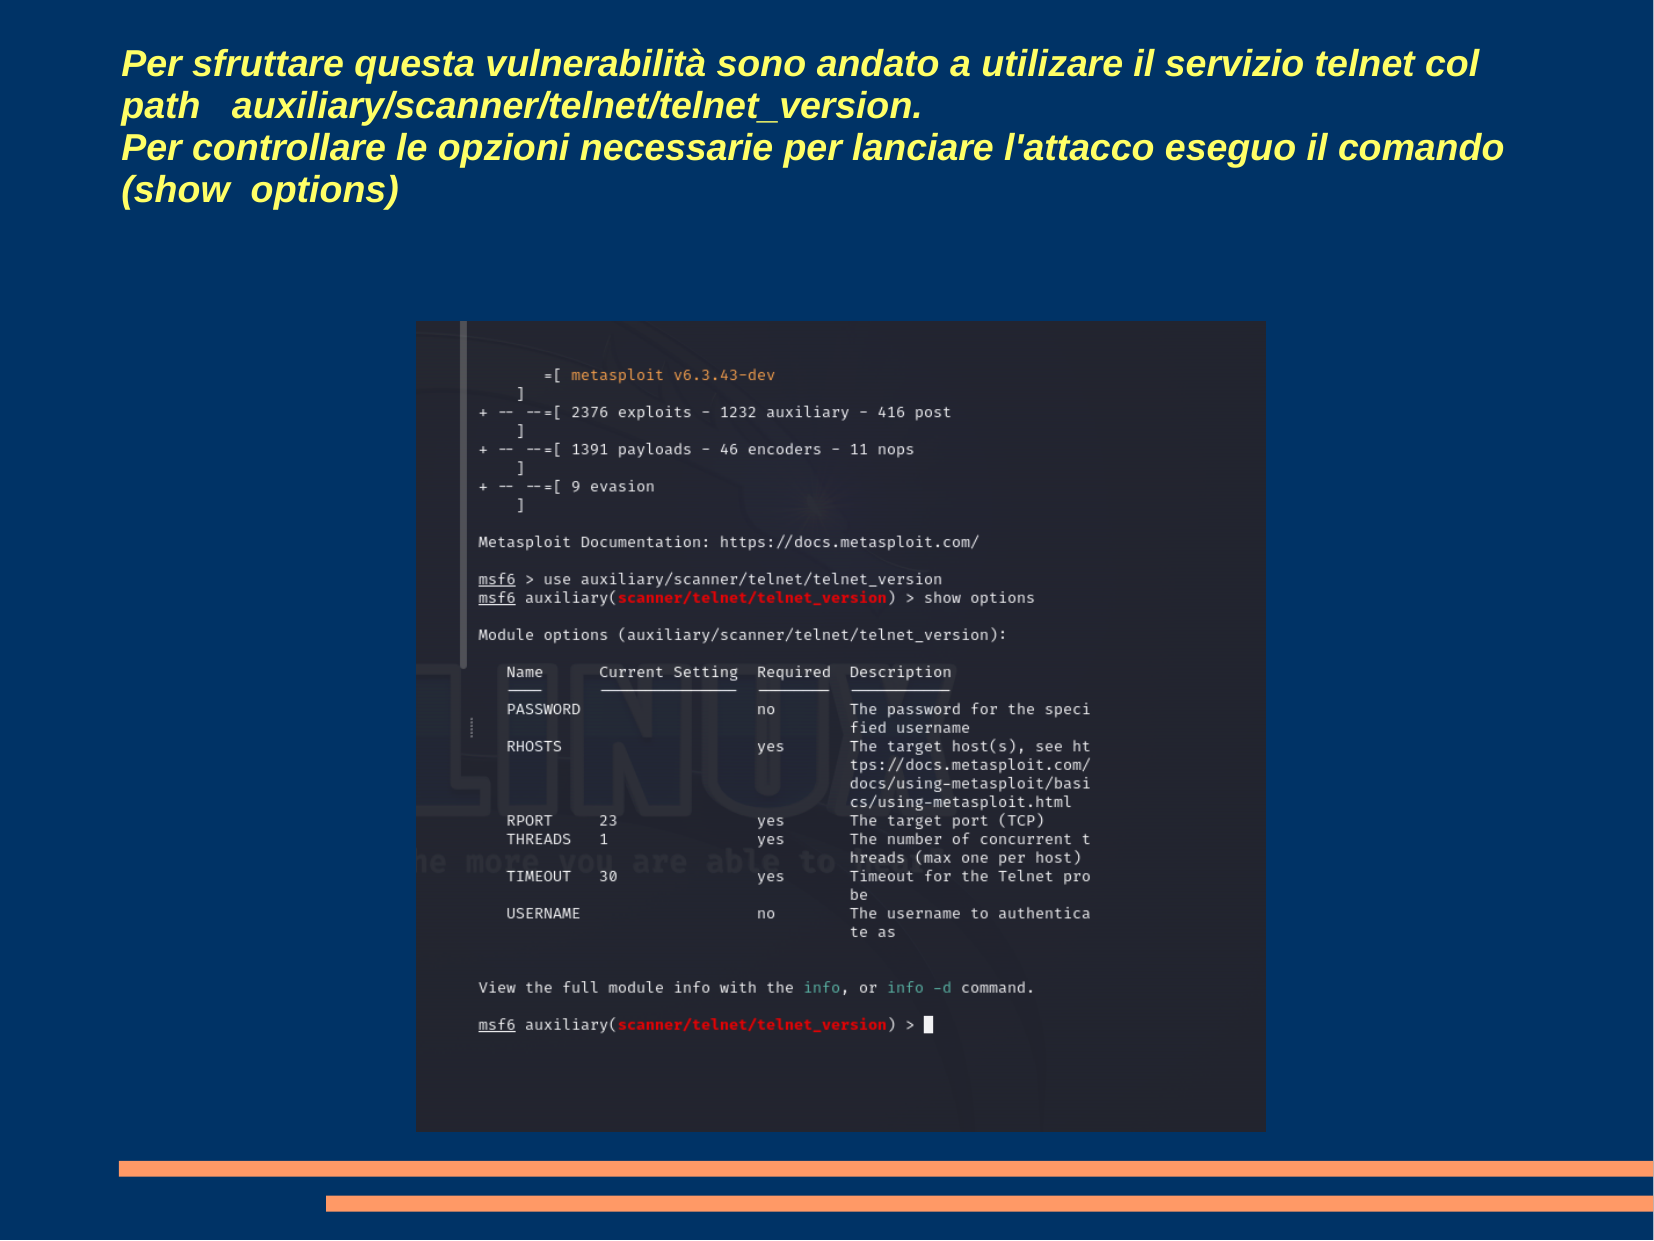

# Per sfruttare questa vulnerabilità sono andato a utilizare il servizio telnet col path auxiliary/scanner/telnet/telnet_version. Per controllare le opzioni necessarie per lanciare l'attacco eseguo il comando (show options)